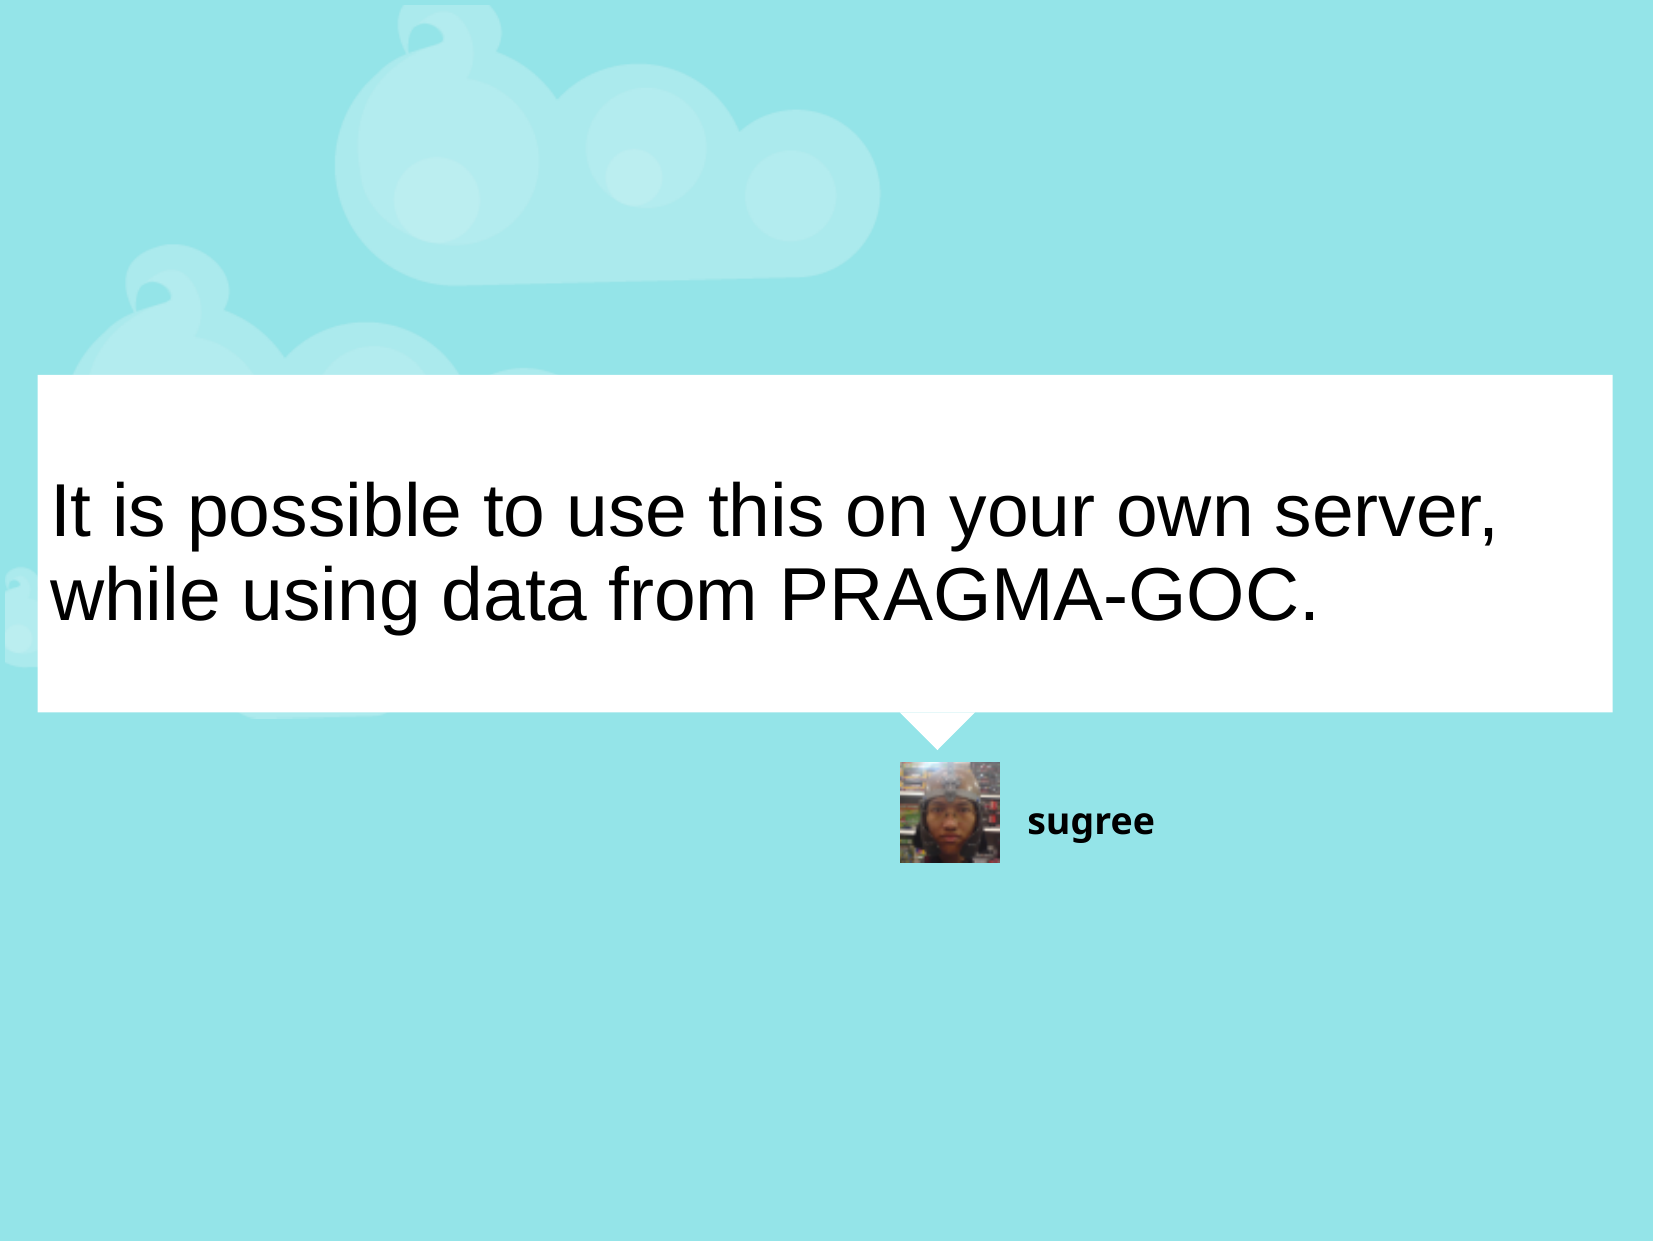

# It is possible to use this on your own server, while using data from PRAGMA-GOC.